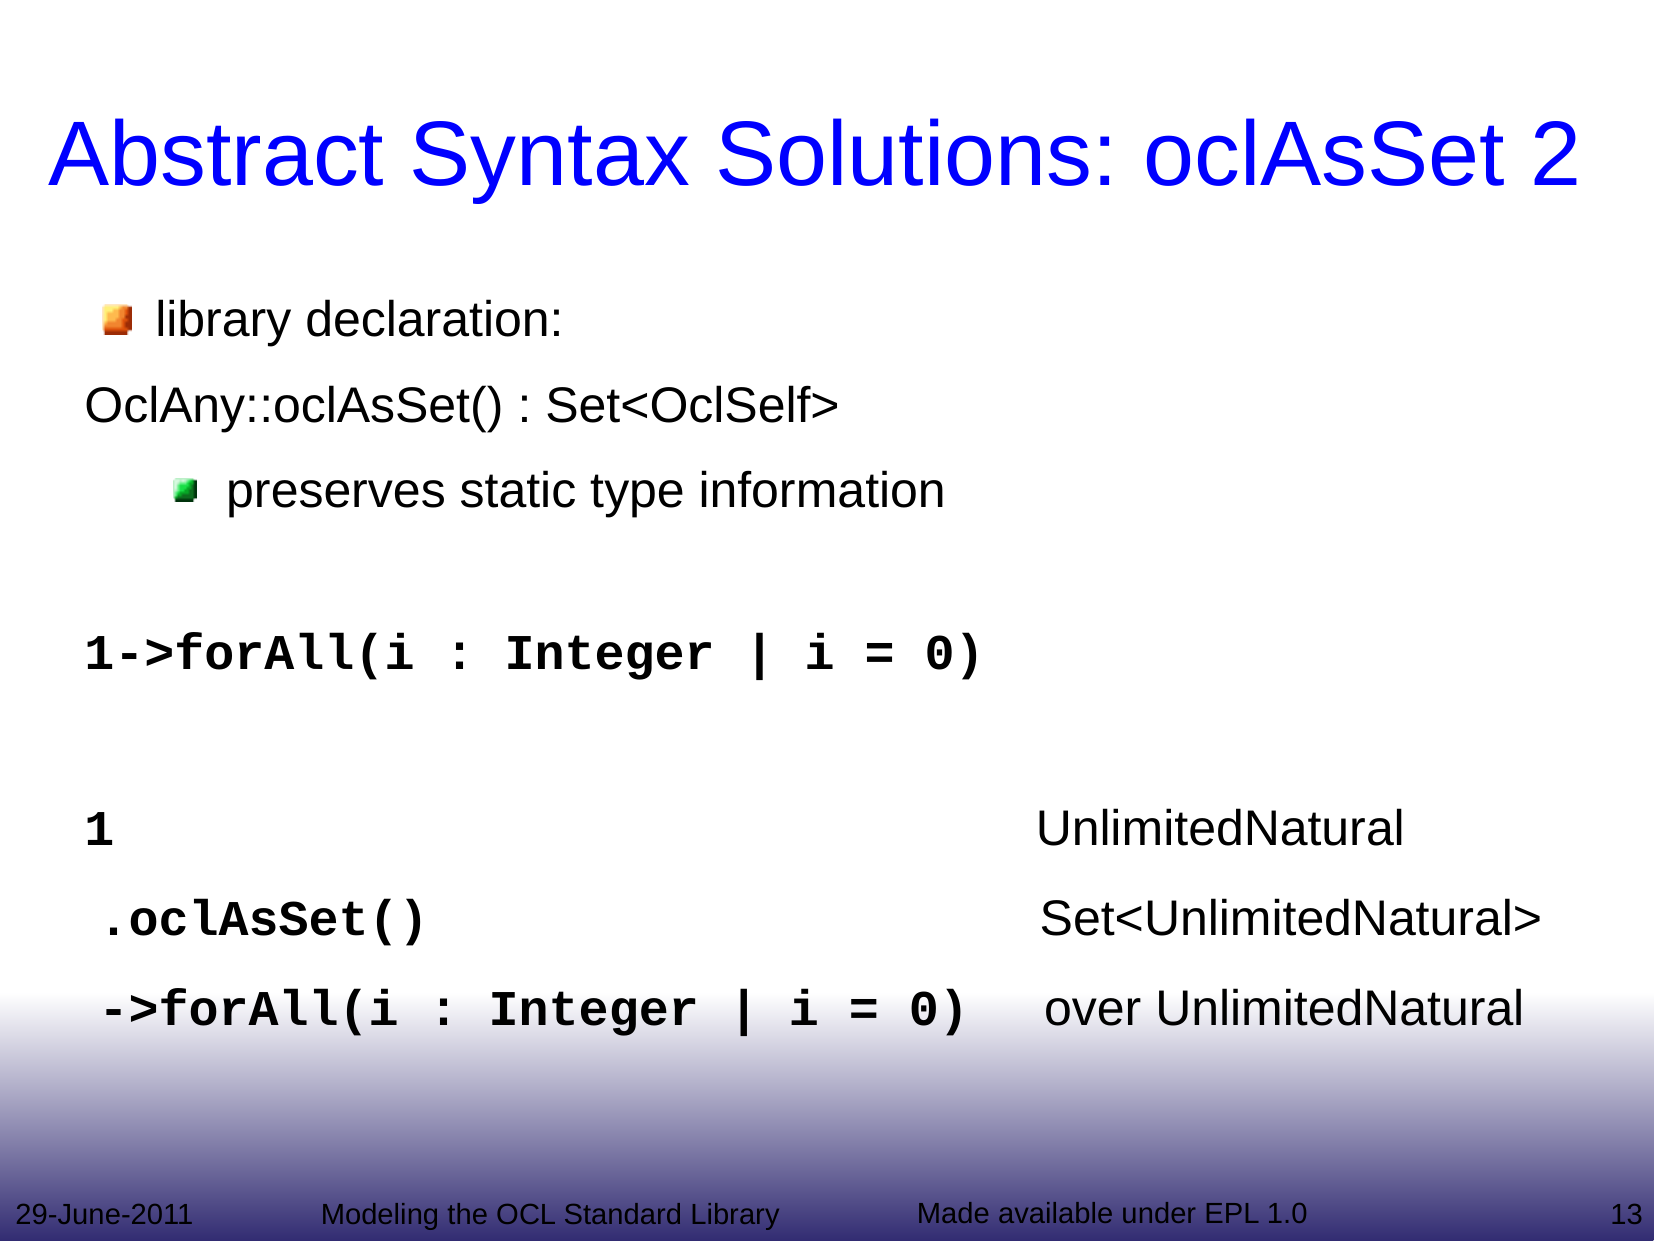

# Abstract Syntax Solutions: oclAsSet 2
library declaration:
OclAny::oclAsSet() : Set<OclSelf>
preserves static type information
1->forAll(i : Integer | i = 0)
1											 UnlimitedNatural
 .oclAsSet()								 Set<UnlimitedNatural>
 ->forAll(i : Integer | i = 0)		over UnlimitedNatural
29-June-2011
Modeling the OCL Standard Library
13